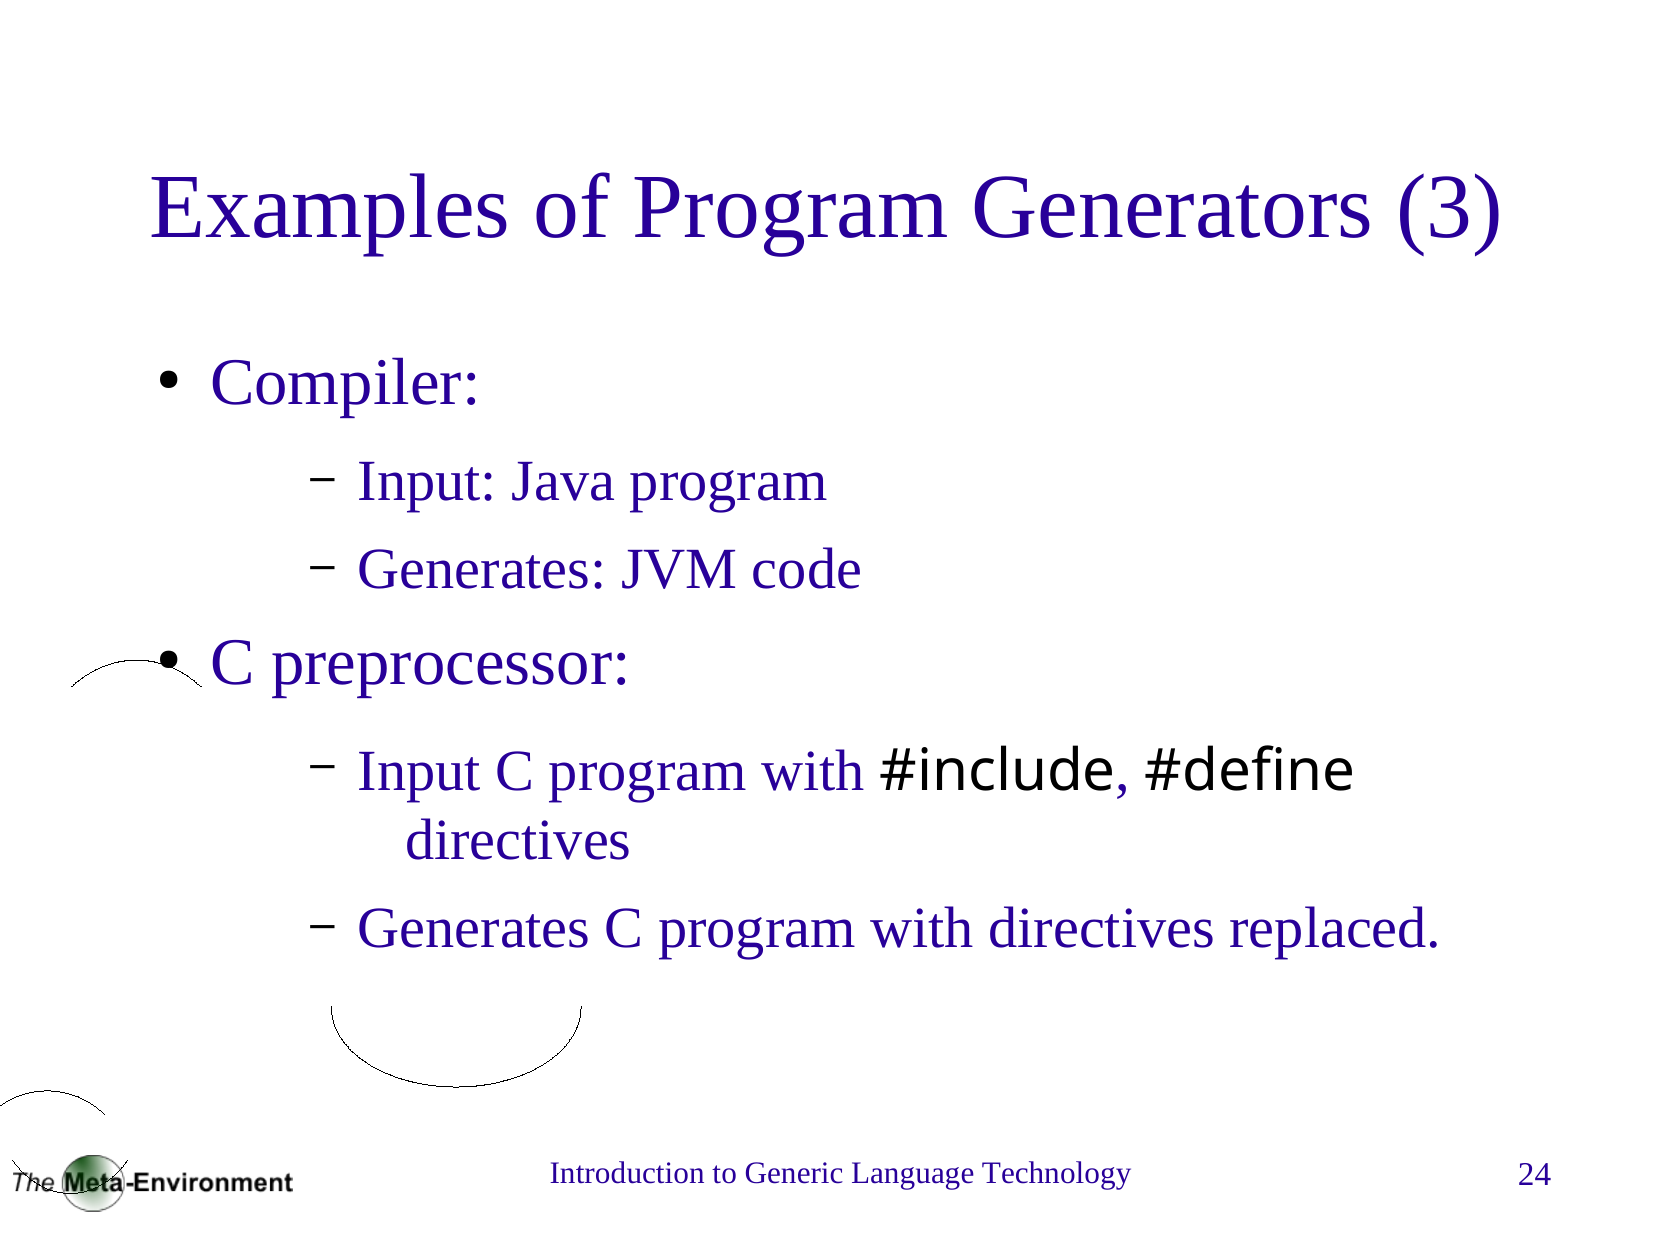

# Examples of Program Generators (3)
Compiler:
Input: Java program
Generates: JVM code
C preprocessor:
Input C program with #include, #define directives
Generates C program with directives replaced.